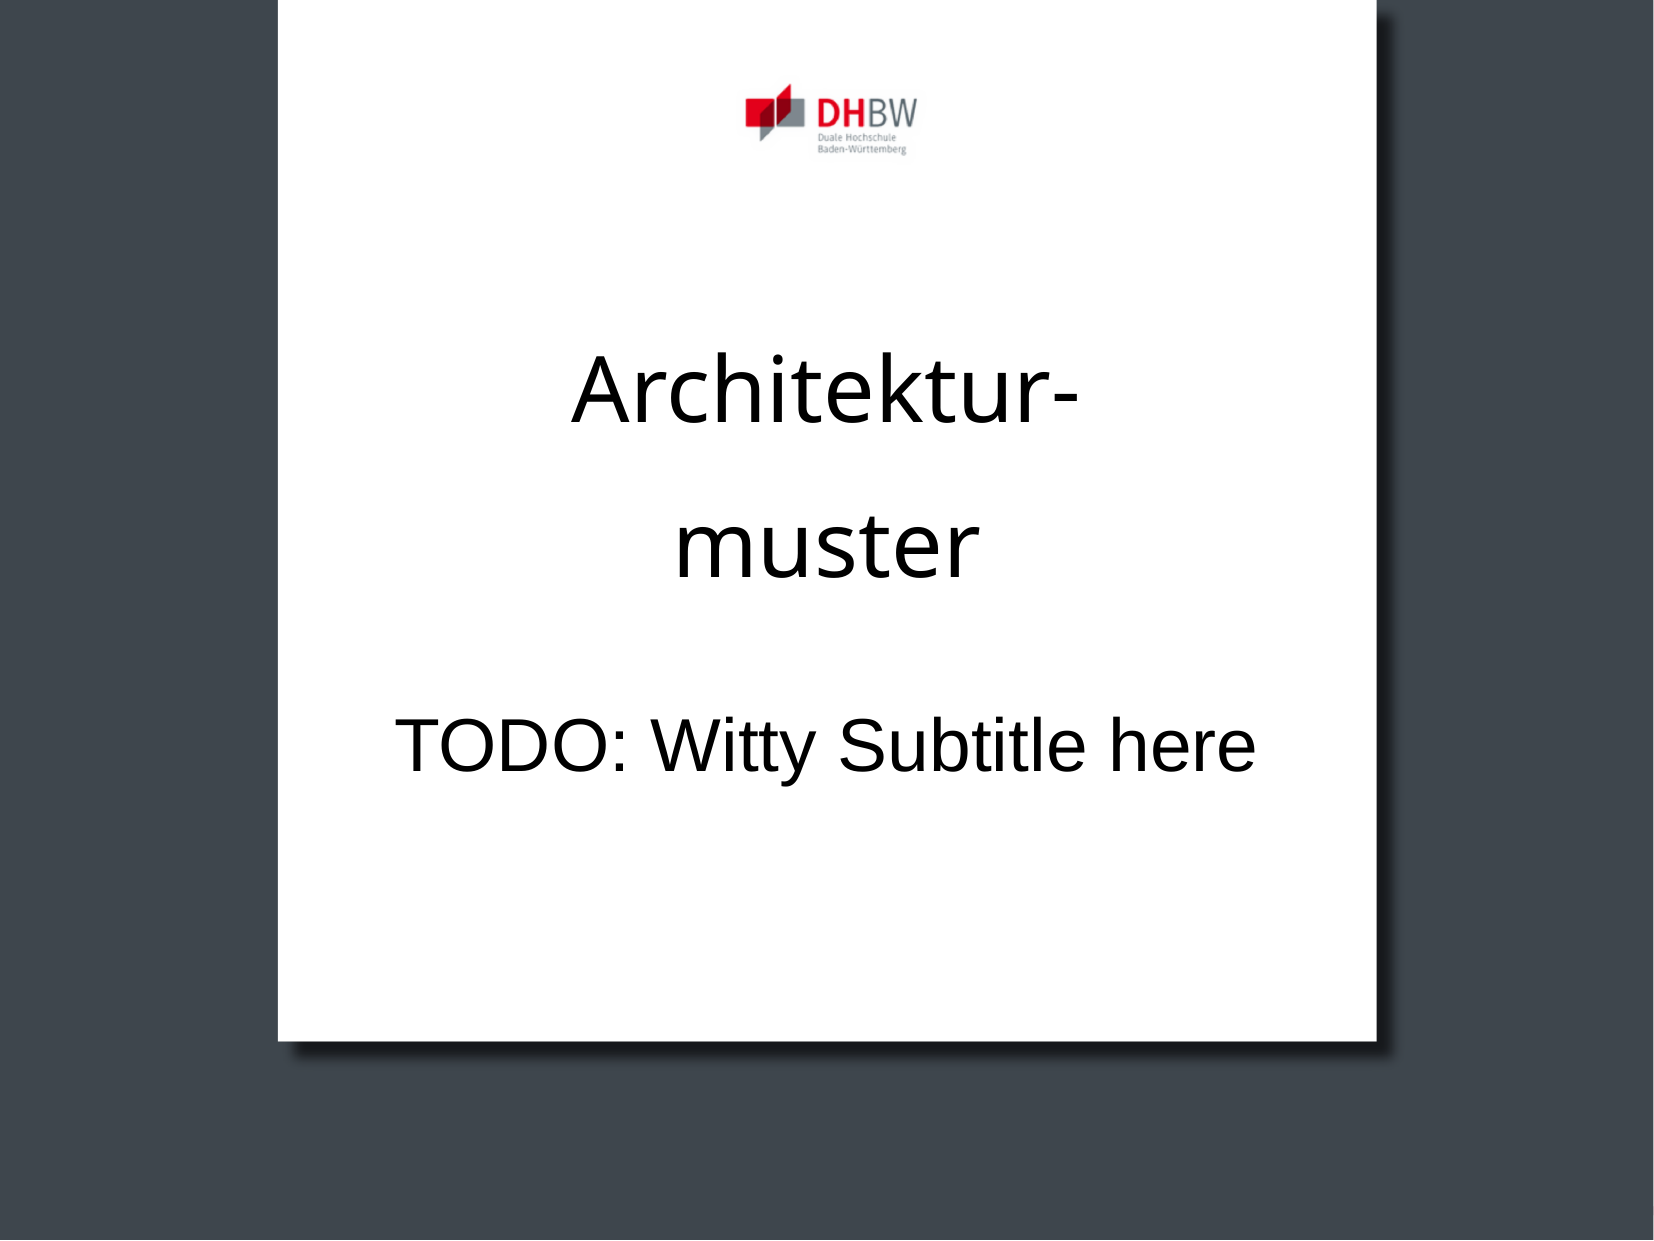

# Architektur-
muster
TODO: Witty Subtitle here